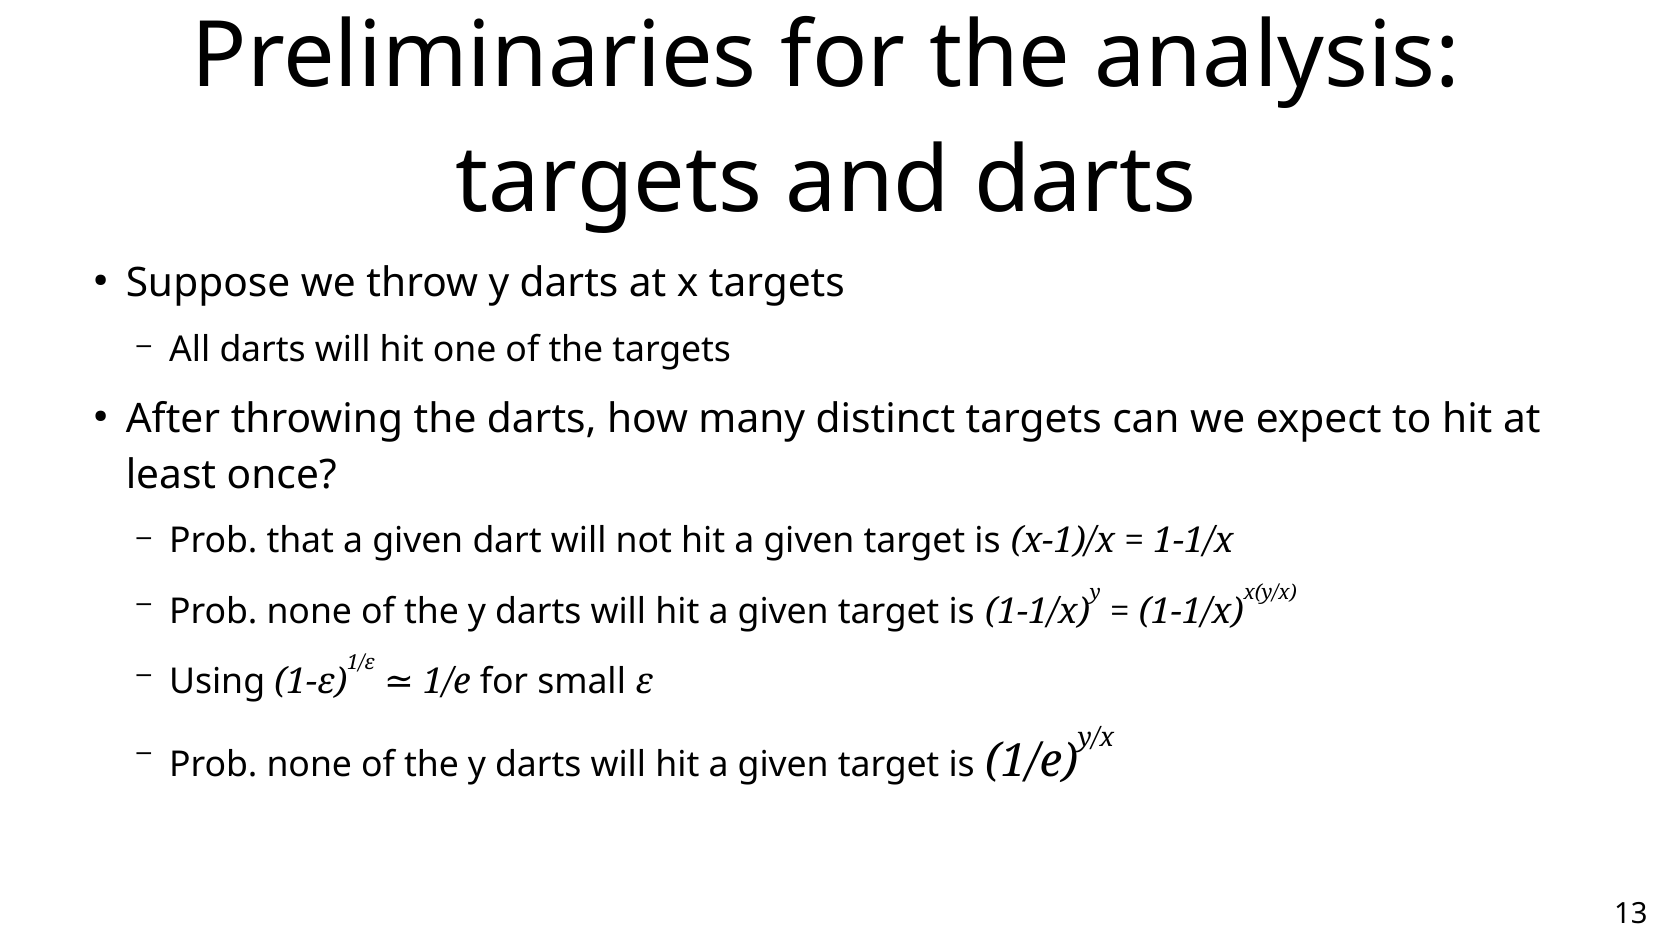

# Preliminaries for the analysis: targets and darts
Suppose we throw y darts at x targets
All darts will hit one of the targets
After throwing the darts, how many distinct targets can we expect to hit at least once?
Prob. that a given dart will not hit a given target is (x-1)/x = 1-1/x
Prob. none of the y darts will hit a given target is (1-1/x)y = (1-1/x)x(y/x)
Using (1-ε)1/ε ≃ 1/e for small ε
Prob. none of the y darts will hit a given target is (1/e)y/x
13